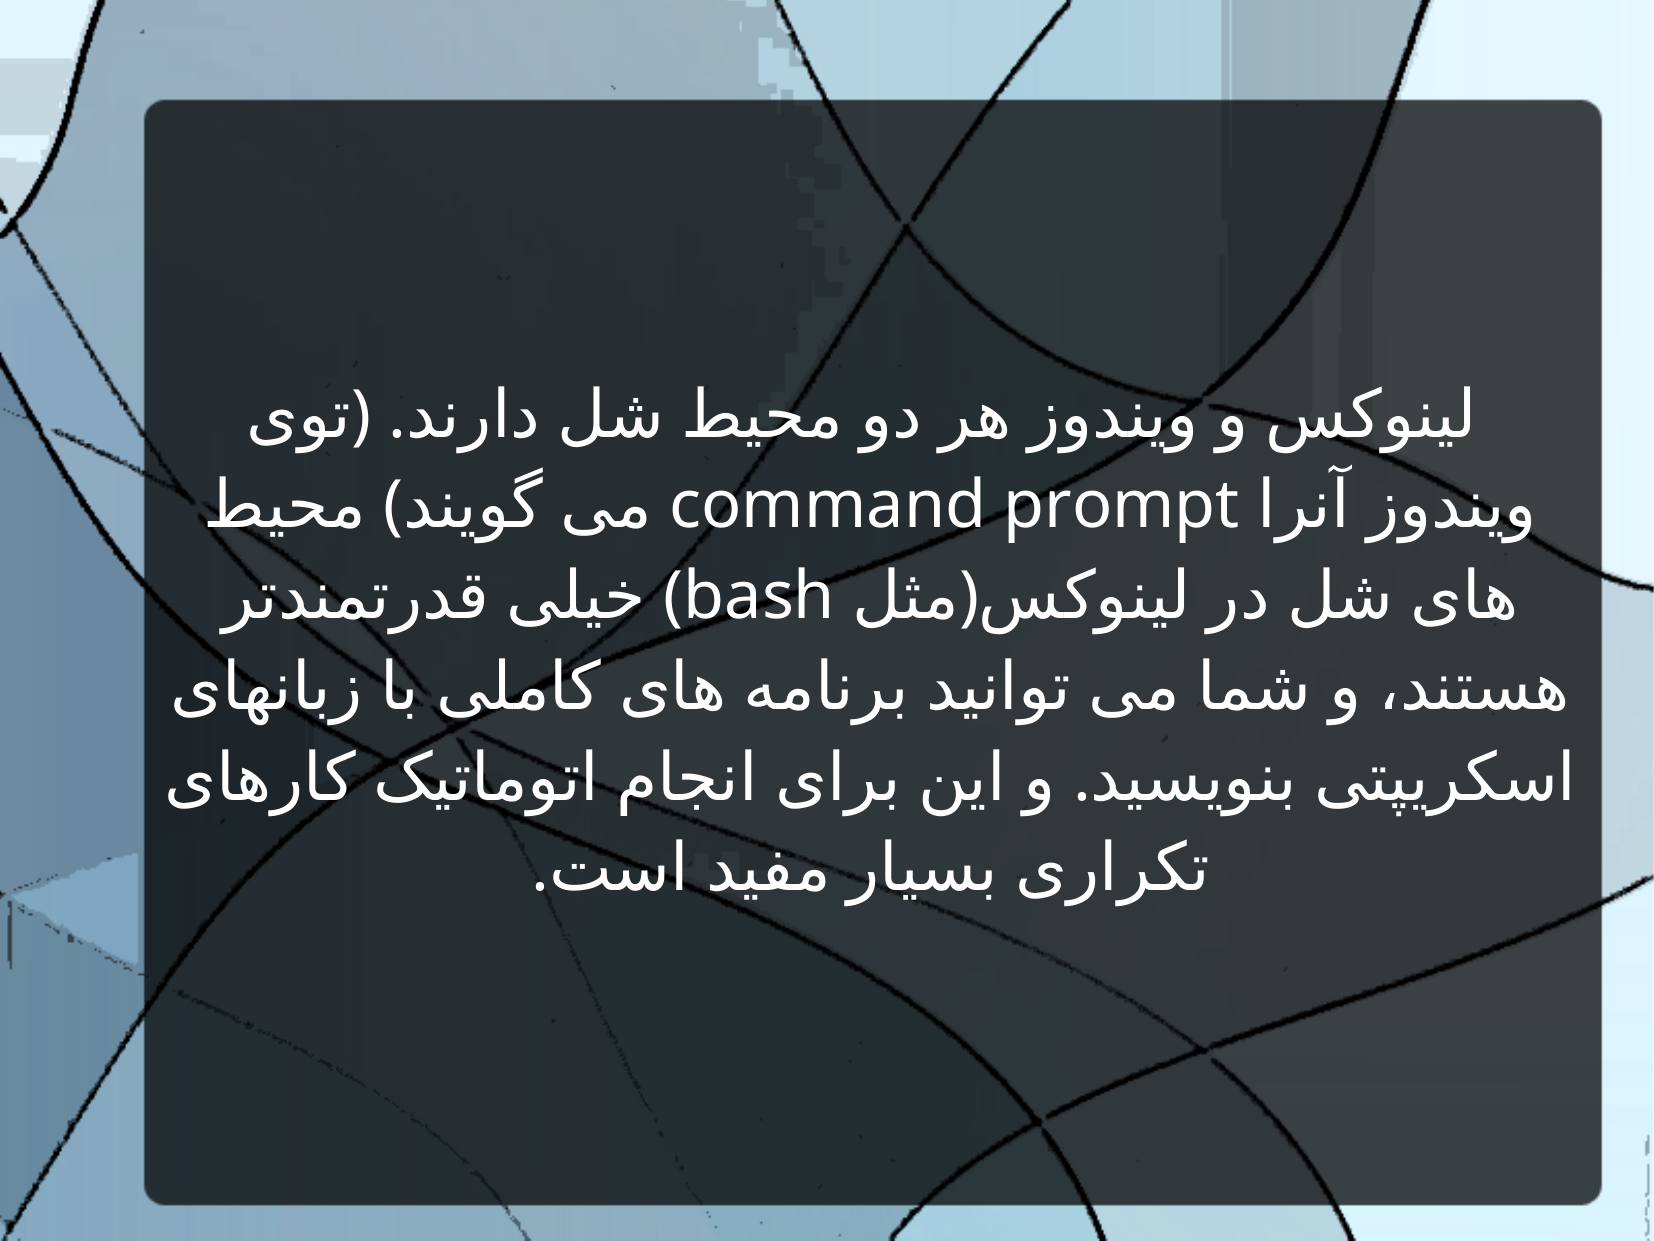

# لینوکس و ویندوز هر دو محیط شل دارند. (توی ویندوز آنرا command prompt می گویند) محیط های شل در لینوکس(مثل bash) خیلی قدرتمندتر هستند، و شما می توانید برنامه های کاملی با زبانهای اسکریپتی بنویسید. و این برای انجام اتوماتیک کارهای تکراری بسیار مفید است.